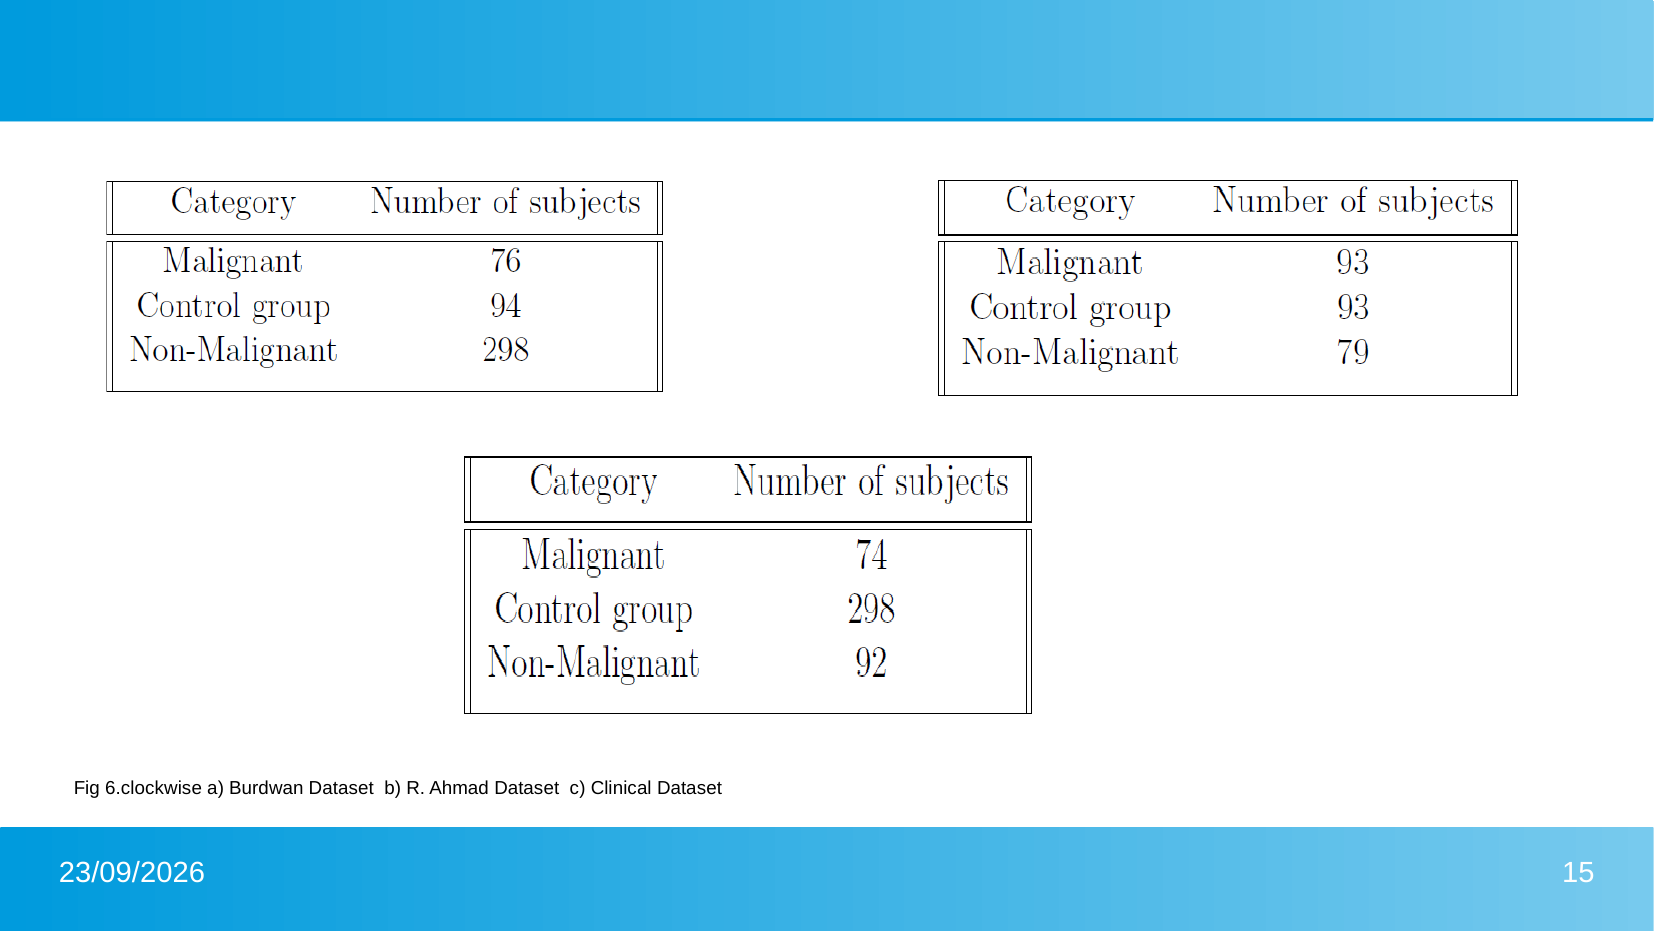

#
Fig 6.clockwise a) Burdwan Dataset b) R. Ahmad Dataset c) Clinical Dataset
15